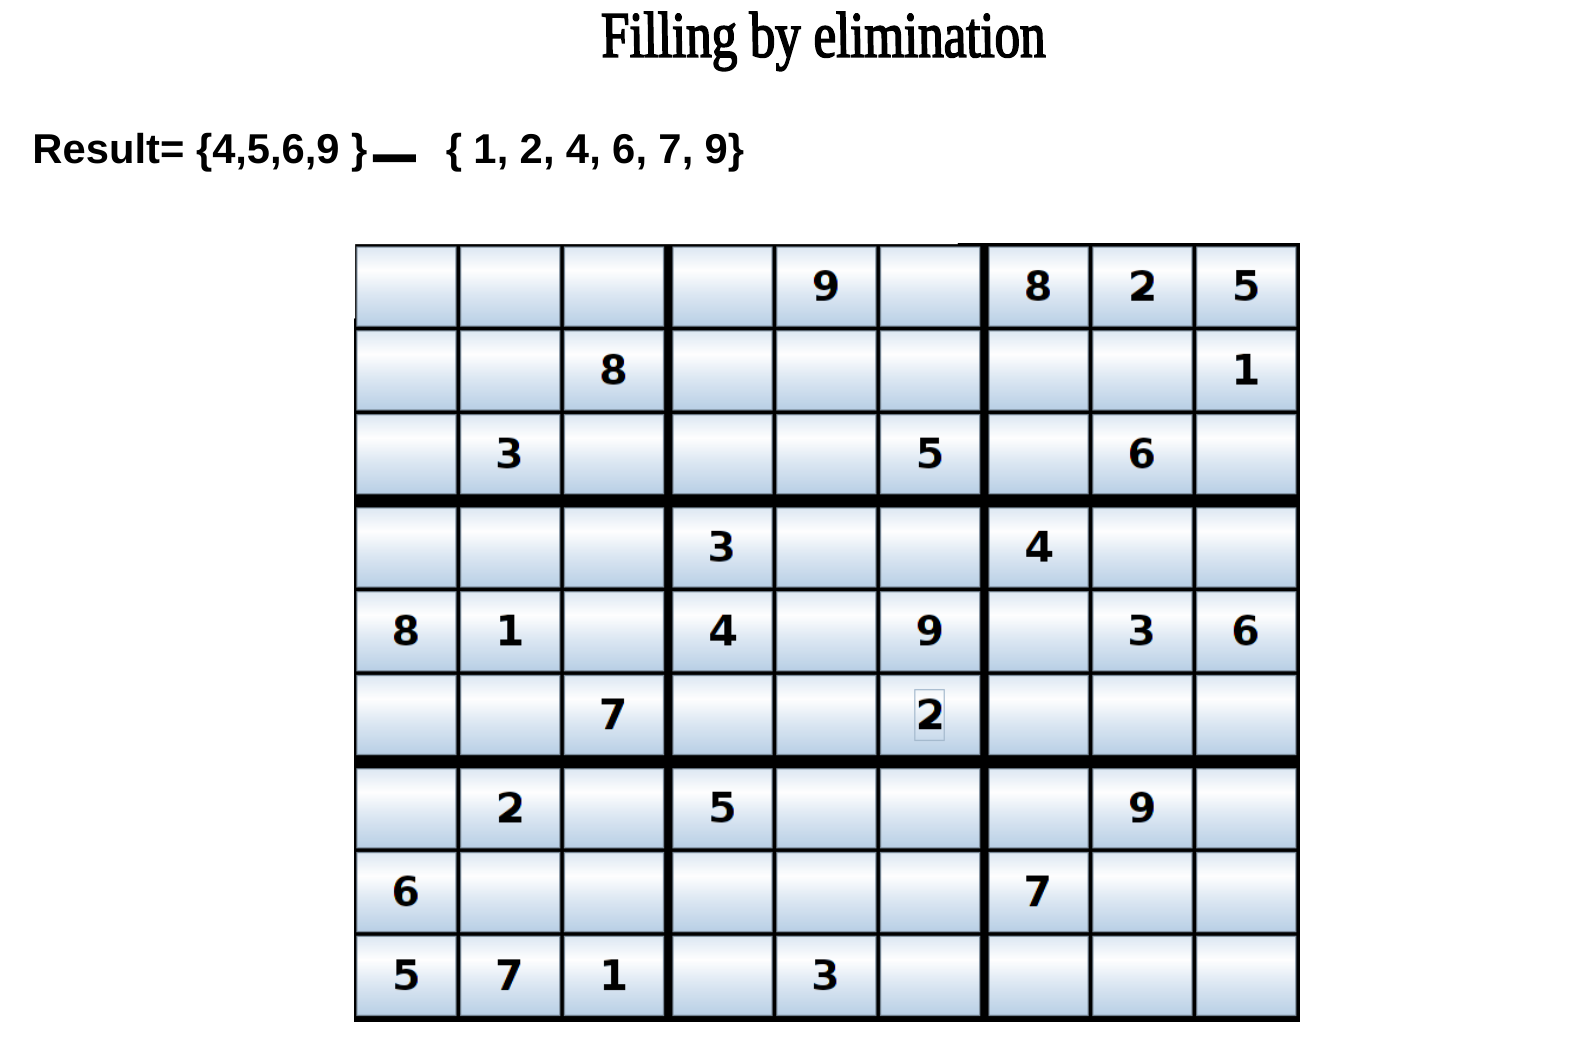

Filling by elimination
 –
{ 1, 2, 4, 6, 7, 9}
Result= {4,5,6,9 }